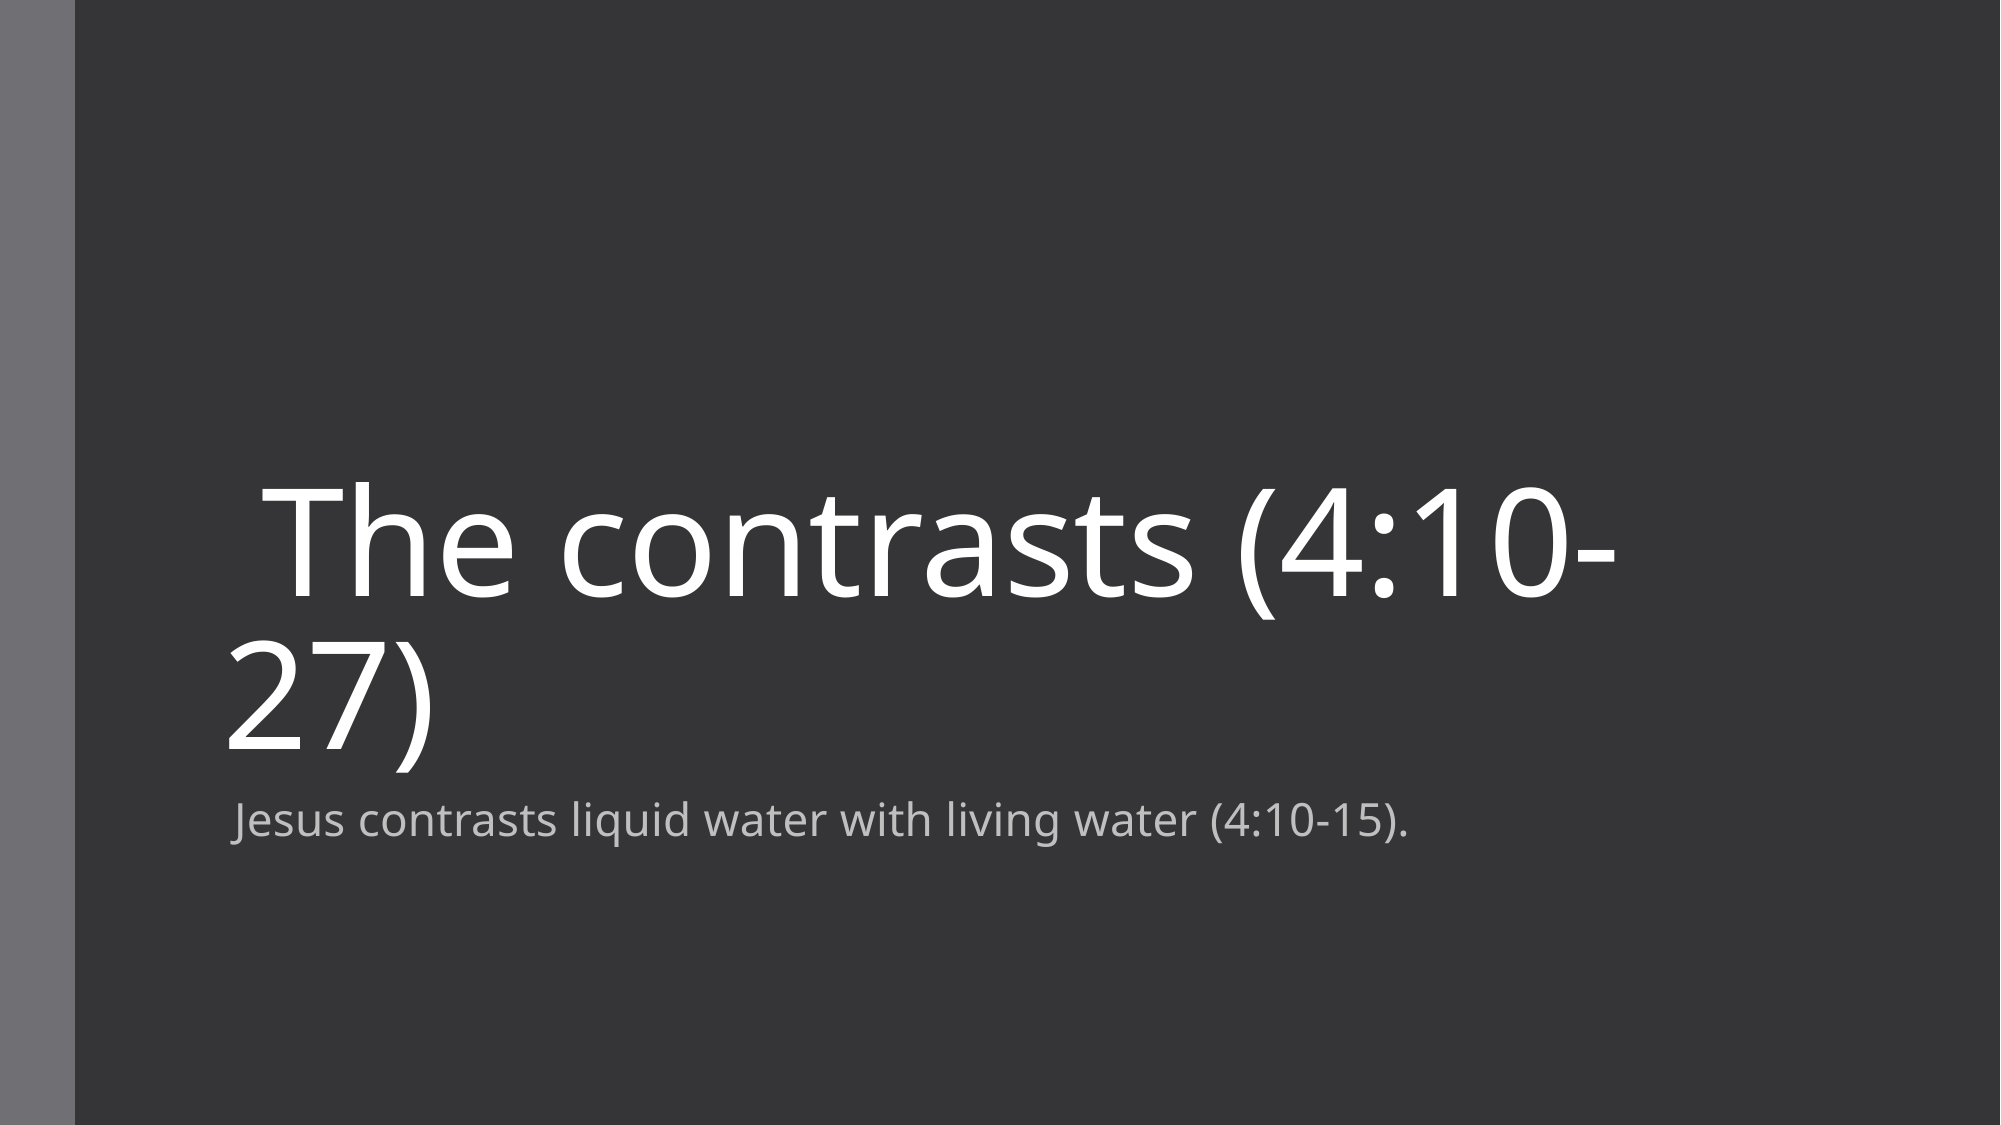

# The contrasts (4:10-27)
 Jesus contrasts liquid water with living water (4:10-15).